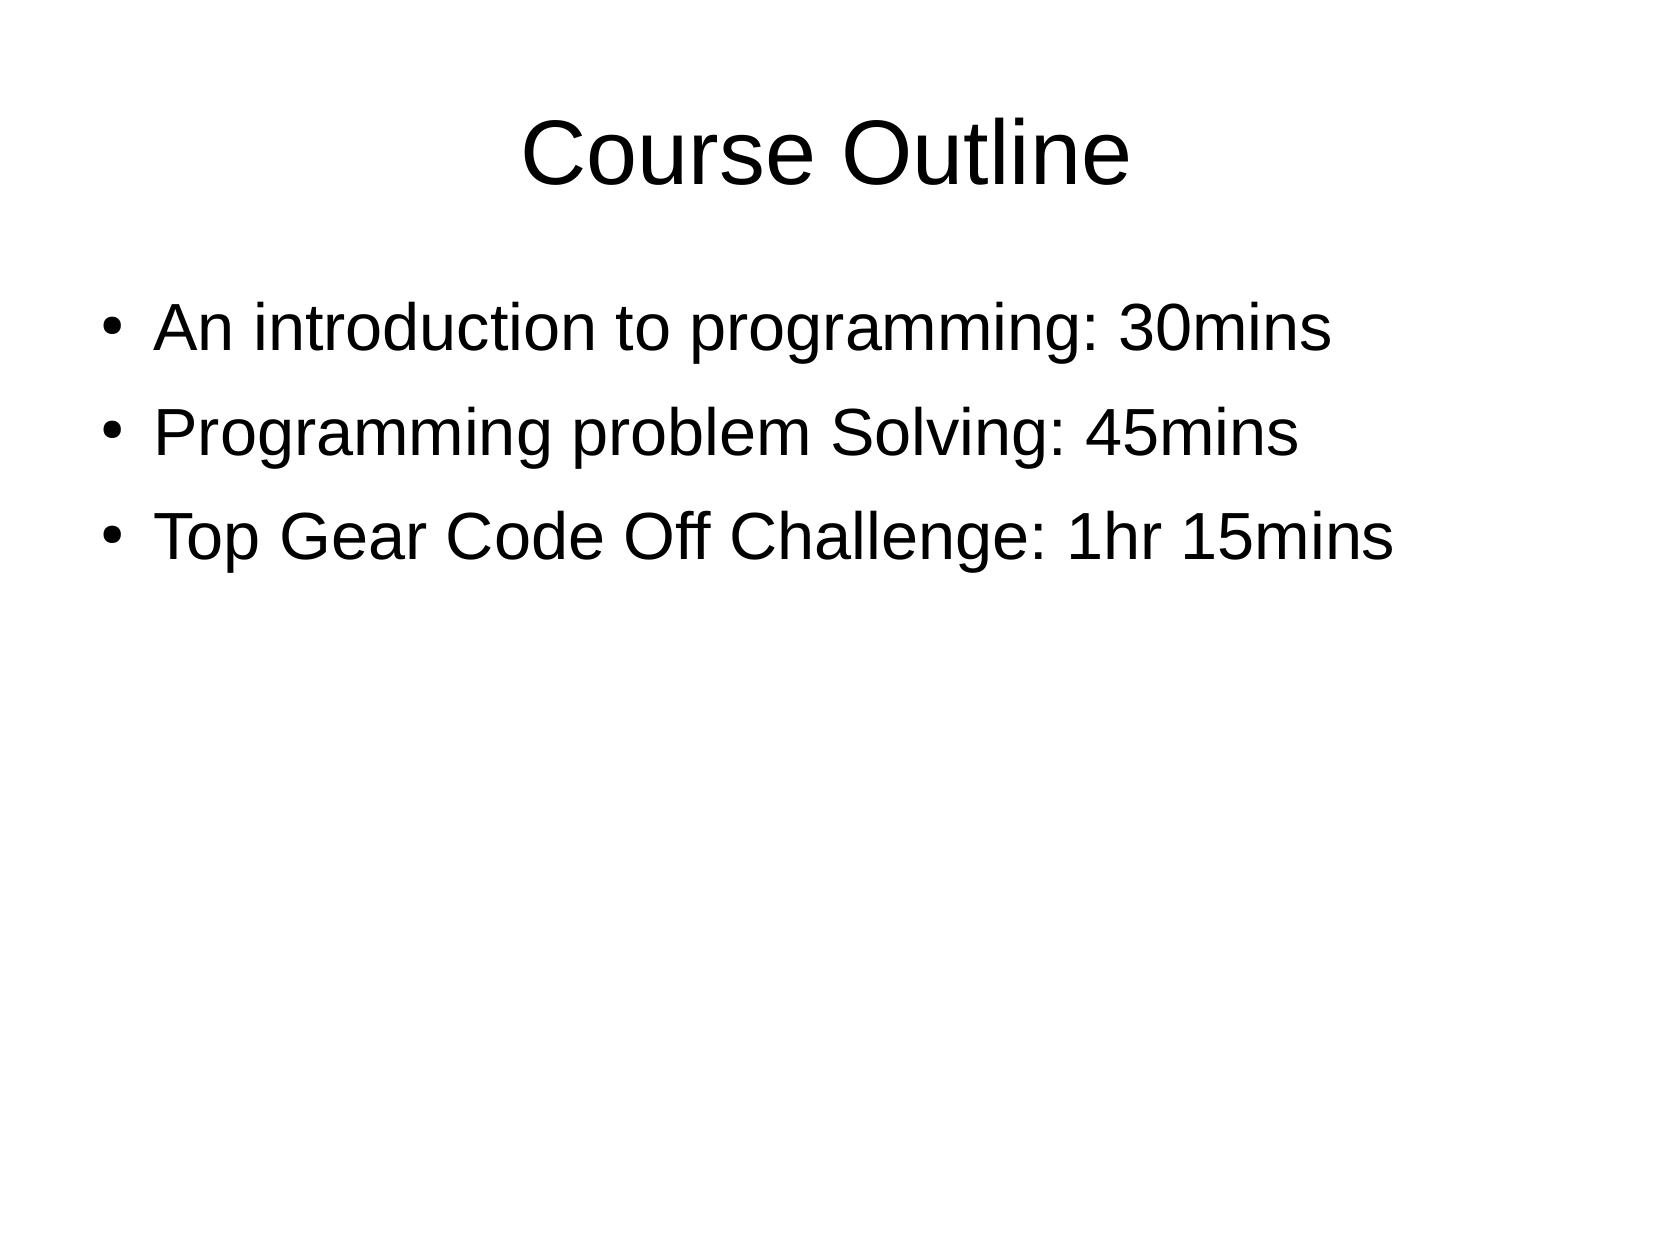

# Course Outline
An introduction to programming: 30mins
Programming problem Solving: 45mins
Top Gear Code Off Challenge: 1hr 15mins